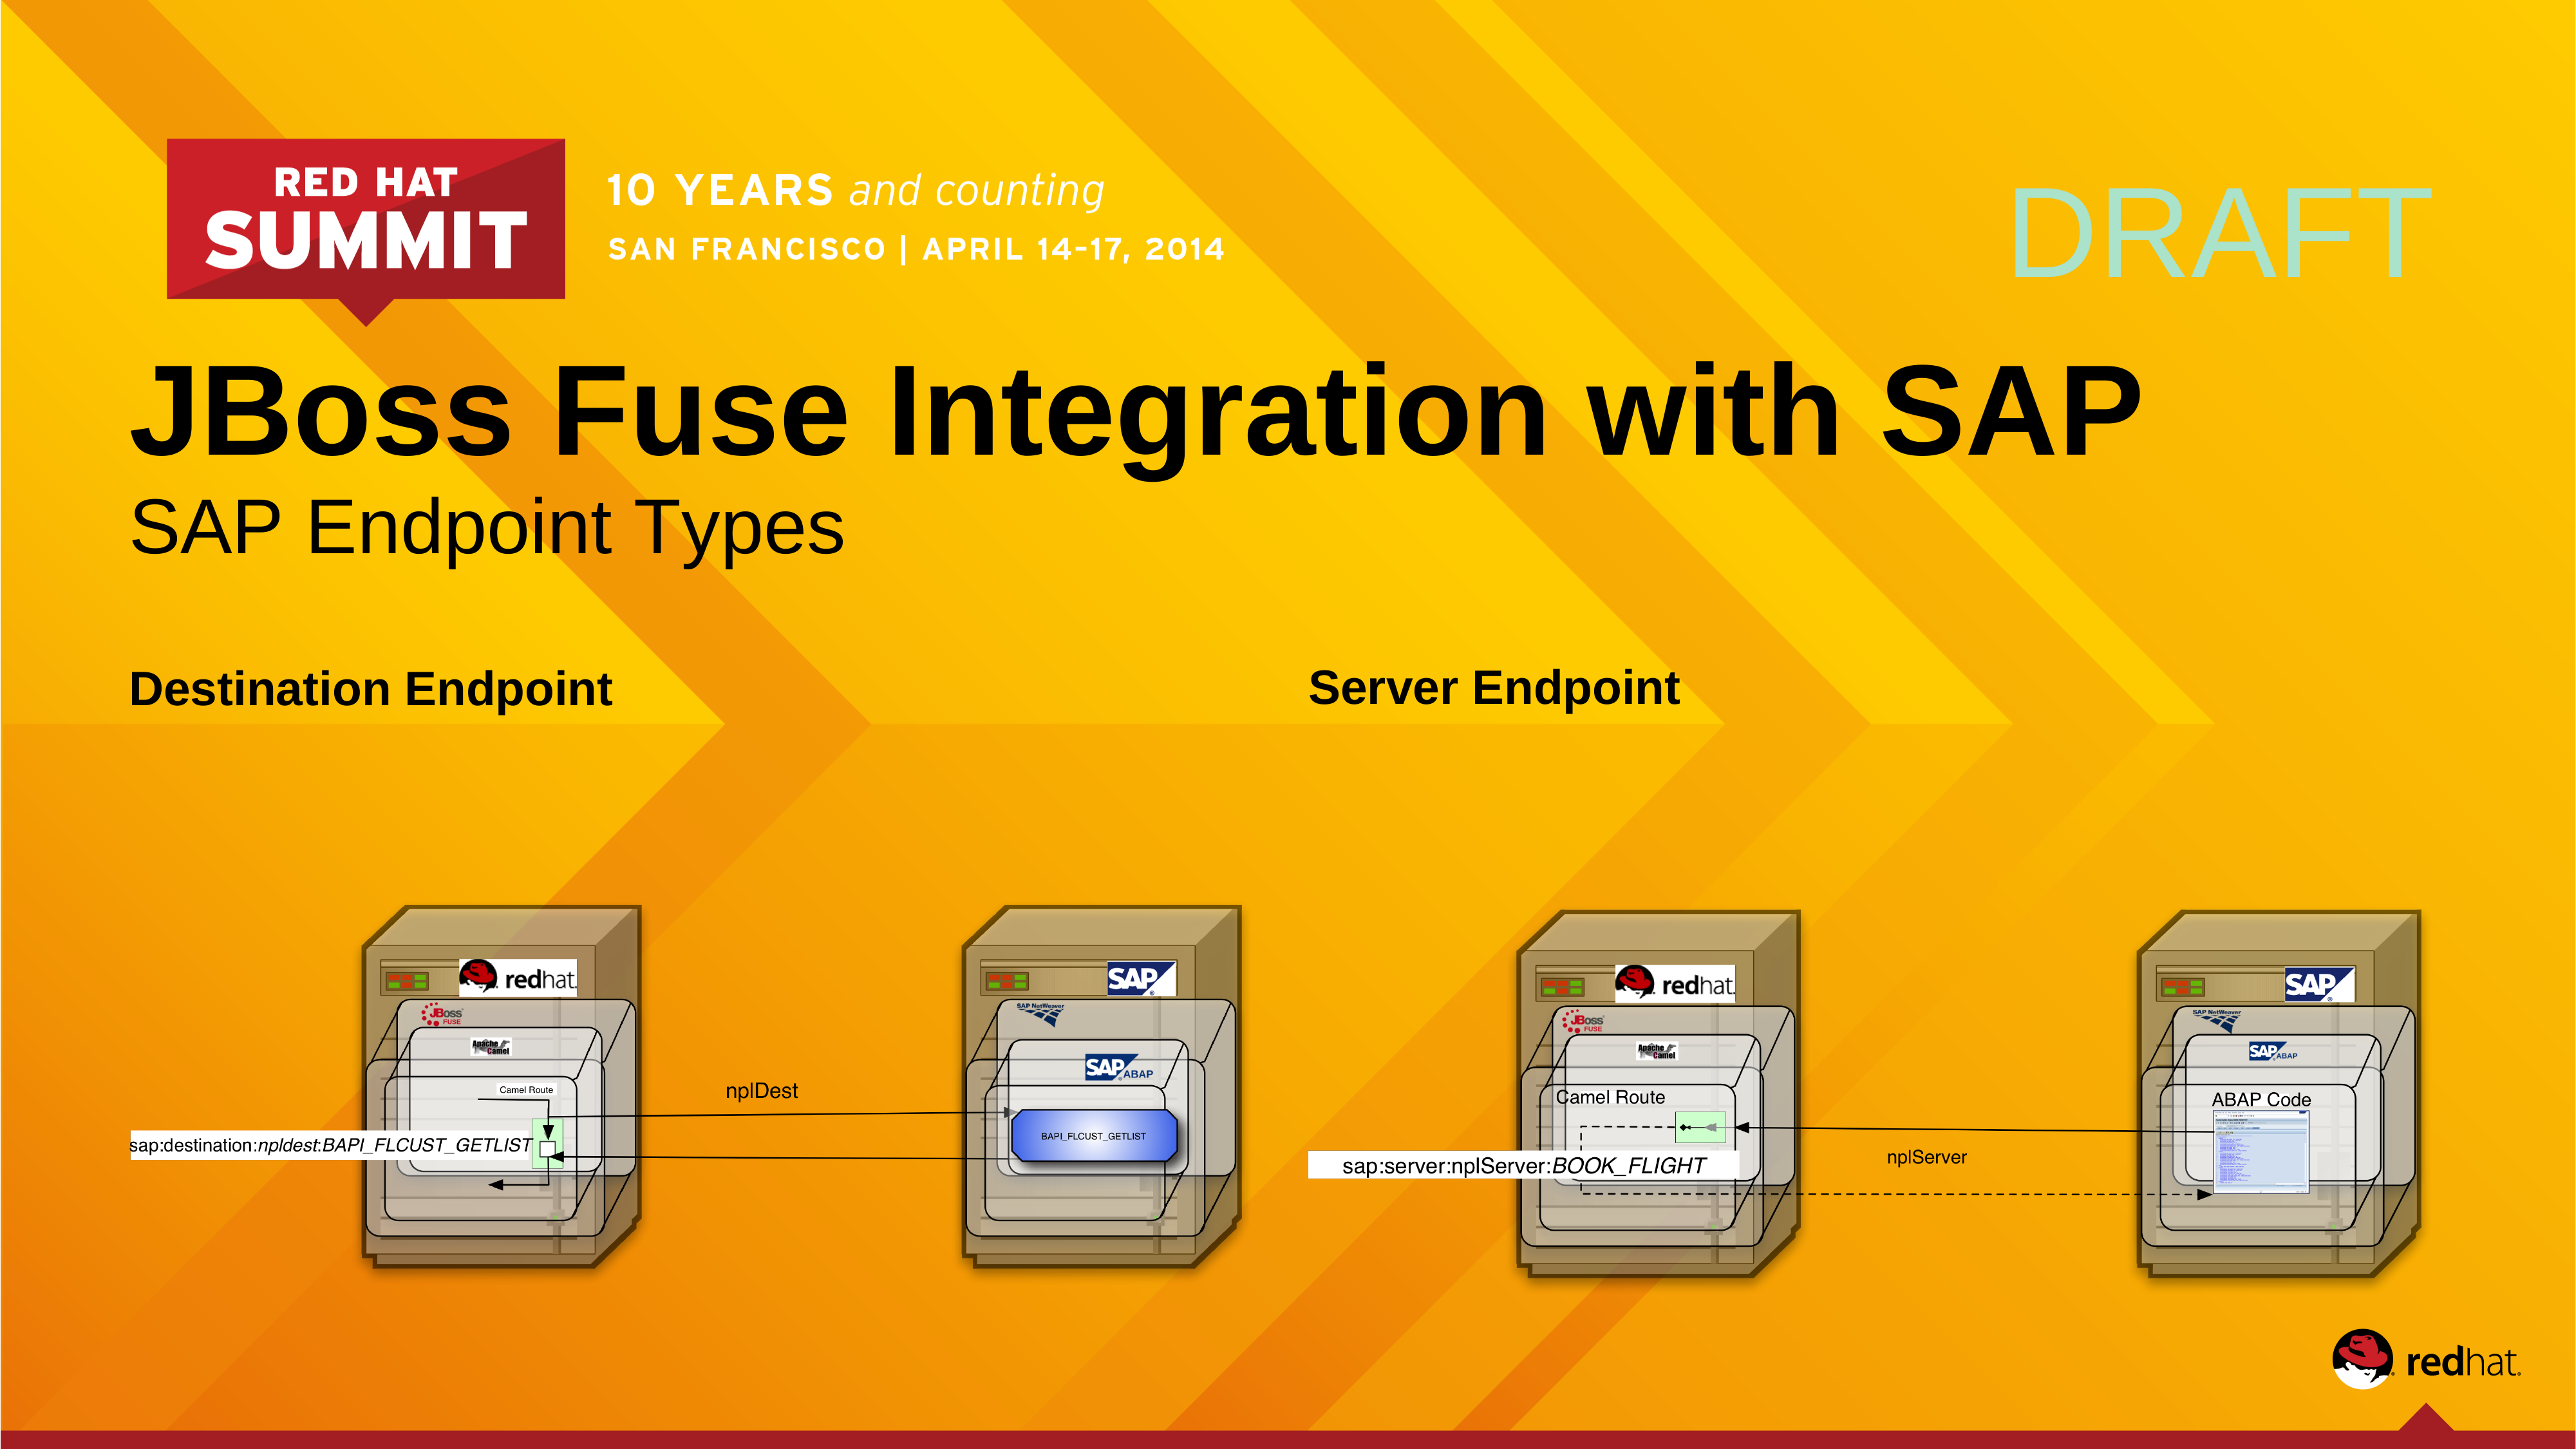

JBoss Fuse Integration with SAP
SAP Endpoint Types
Server Endpoint
# Destination Endpoint